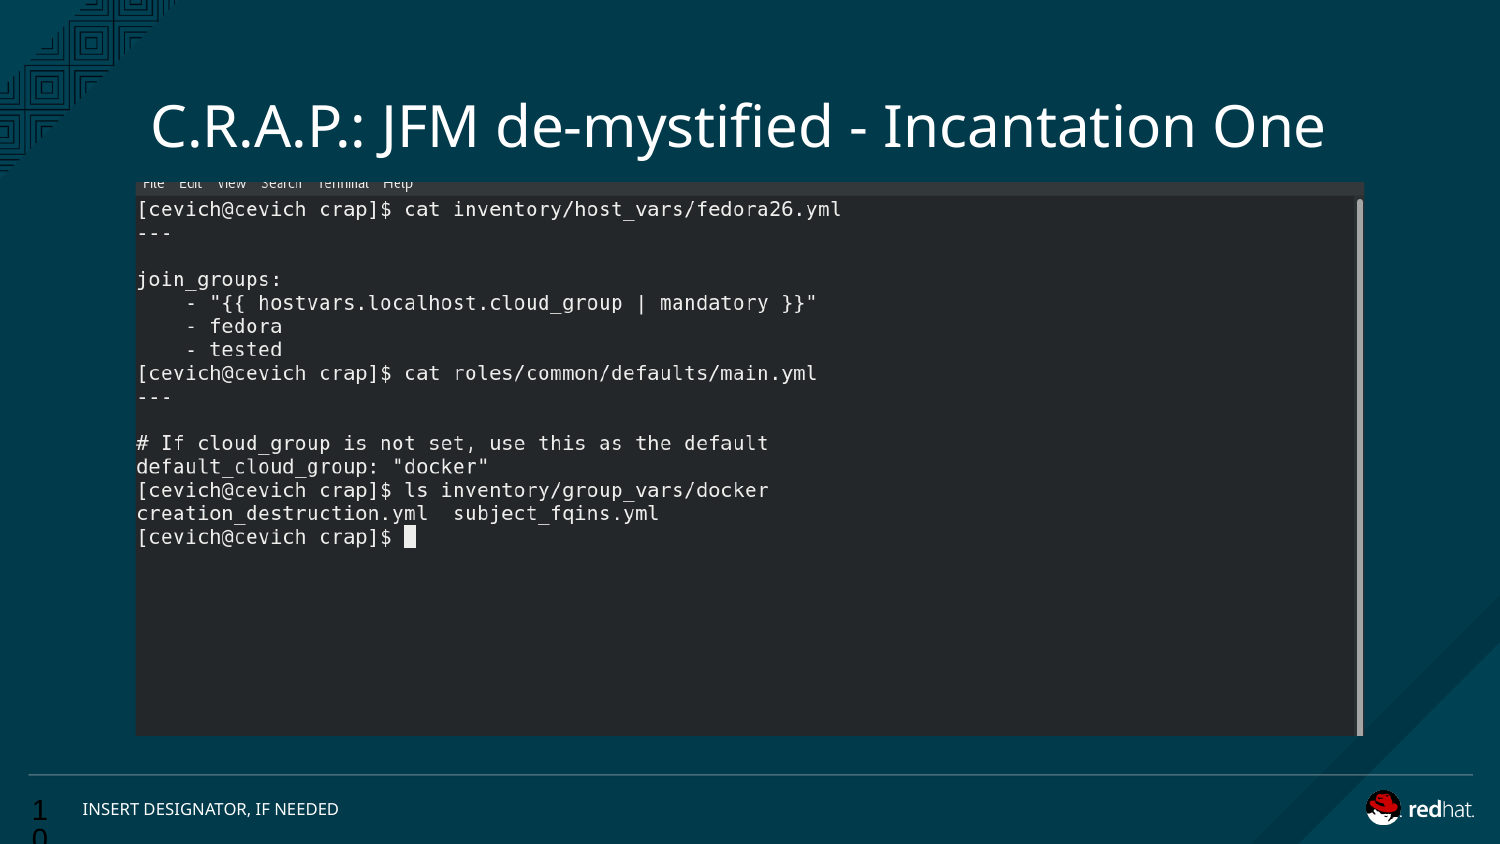

C.R.A.P.: JFM de-mystified - Incantation One
# Click to add text